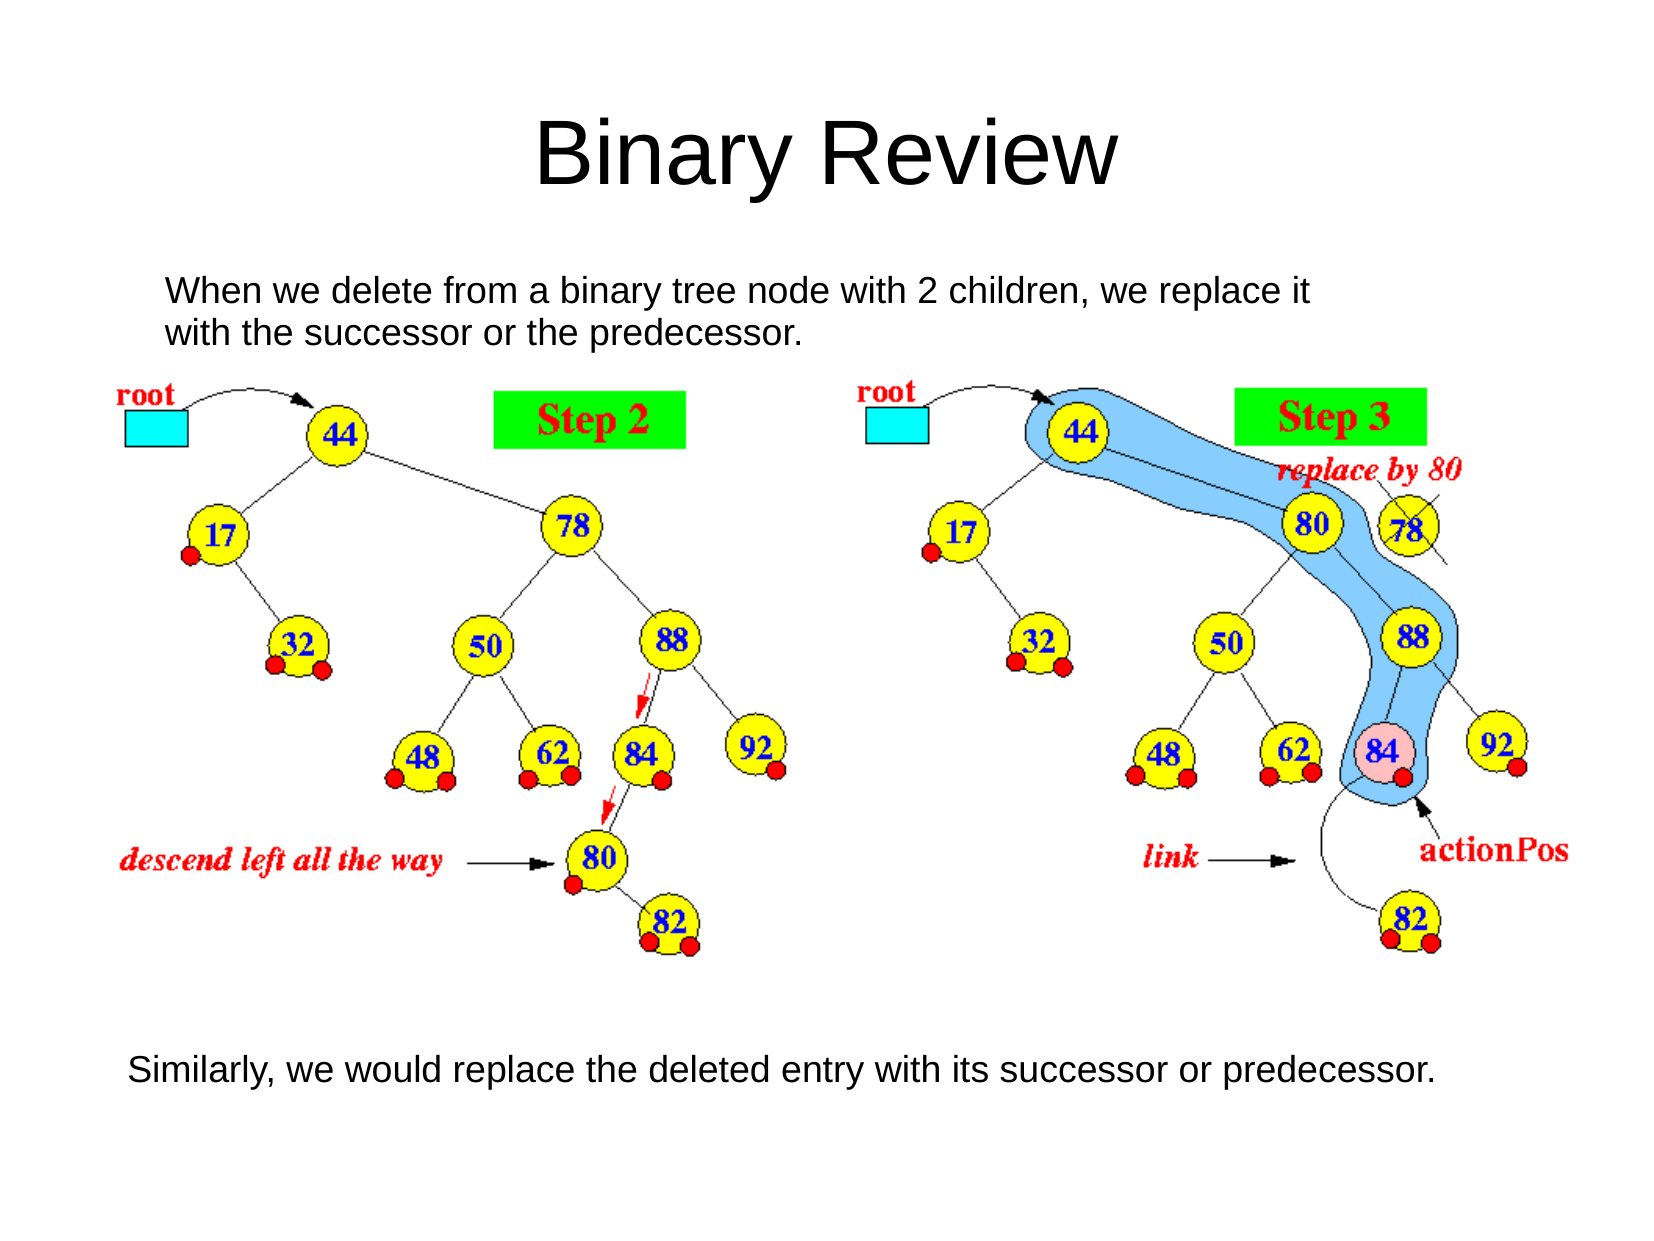

# Binary Review
When we delete from a binary tree node with 2 children, we replace it with the successor or the predecessor.
Similarly, we would replace the deleted entry with its successor or predecessor.